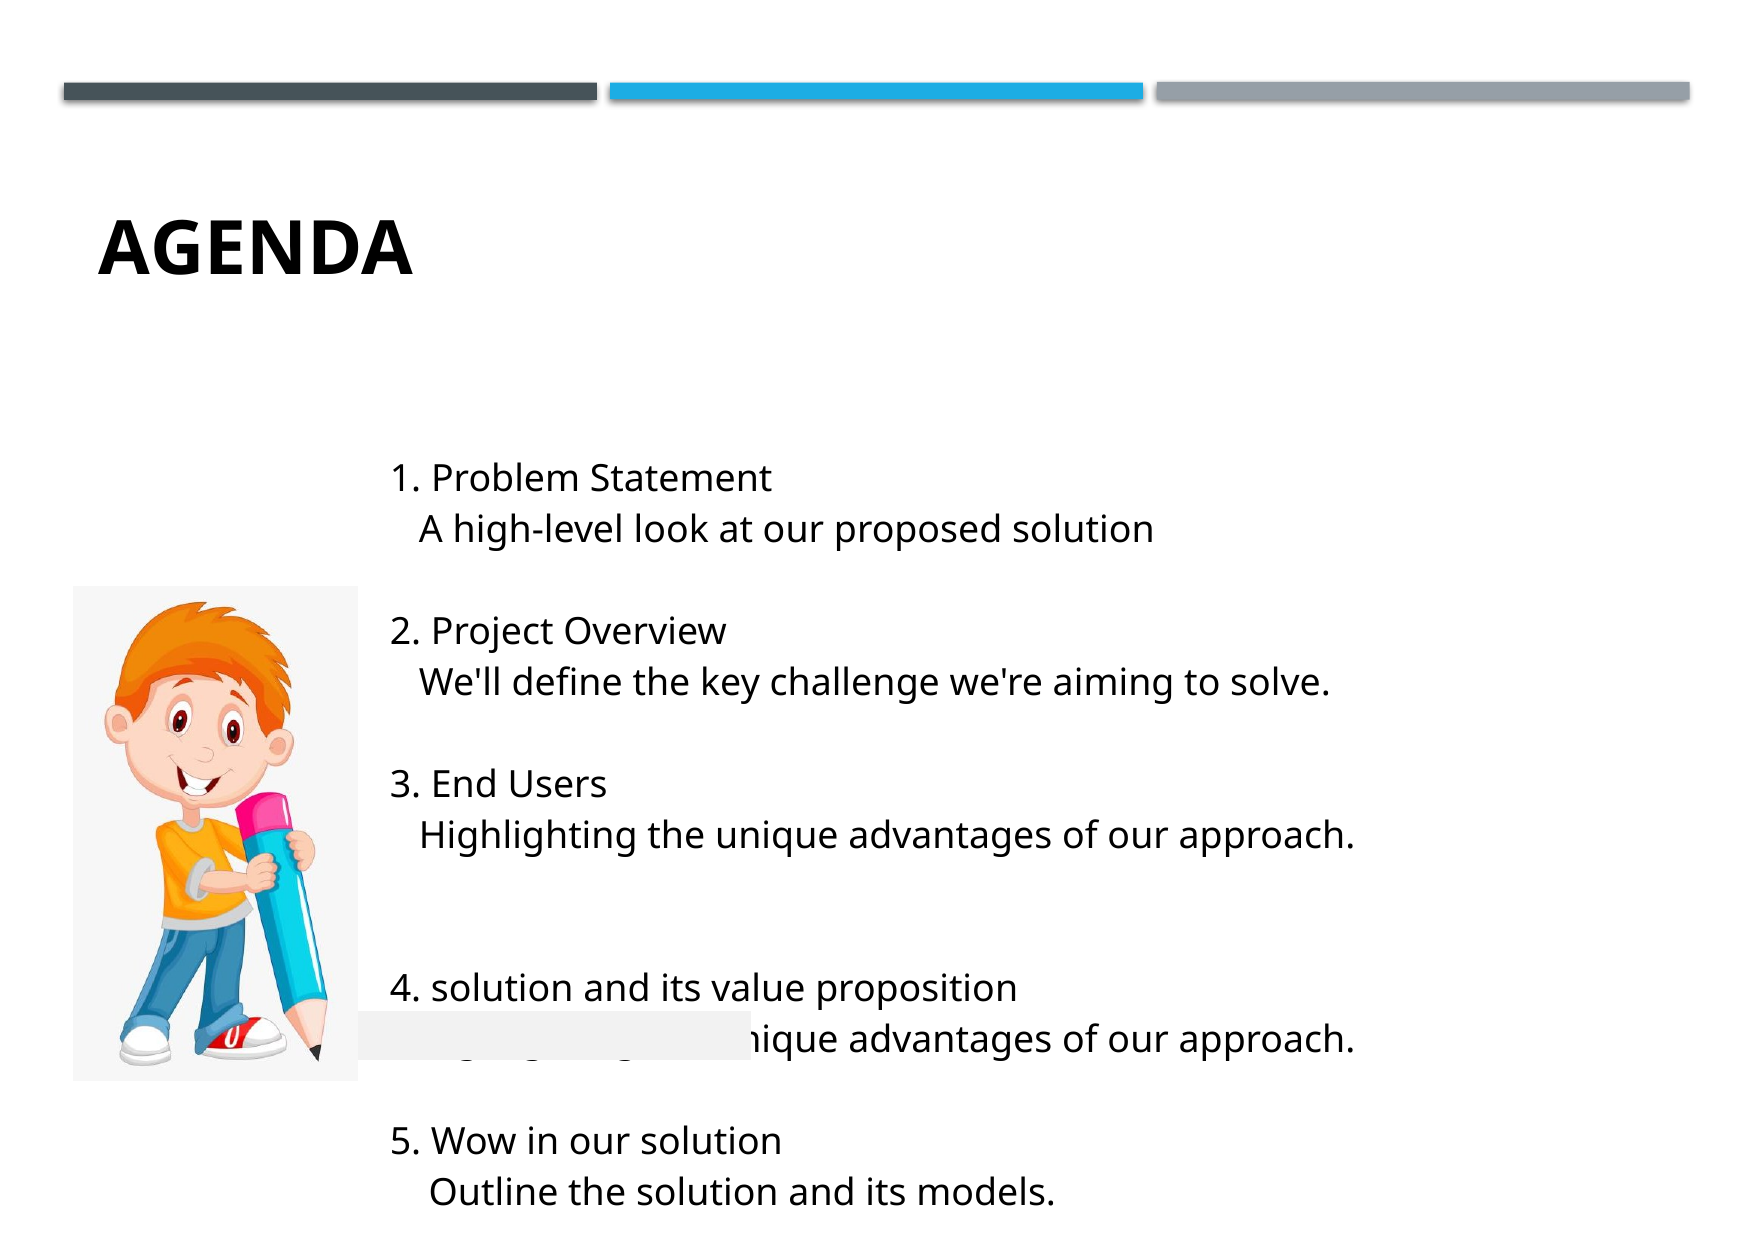

# AGENDA
1. Problem Statement
 A high-level look at our proposed solution
2. Project Overview
 We'll define the key challenge we're aiming to solve.
3. End Users
 Highlighting the unique advantages of our approach.
4. solution and its value proposition
 Highlighting the unique advantages of our approach.
5. Wow in our solution
 Outline the solution and its models.